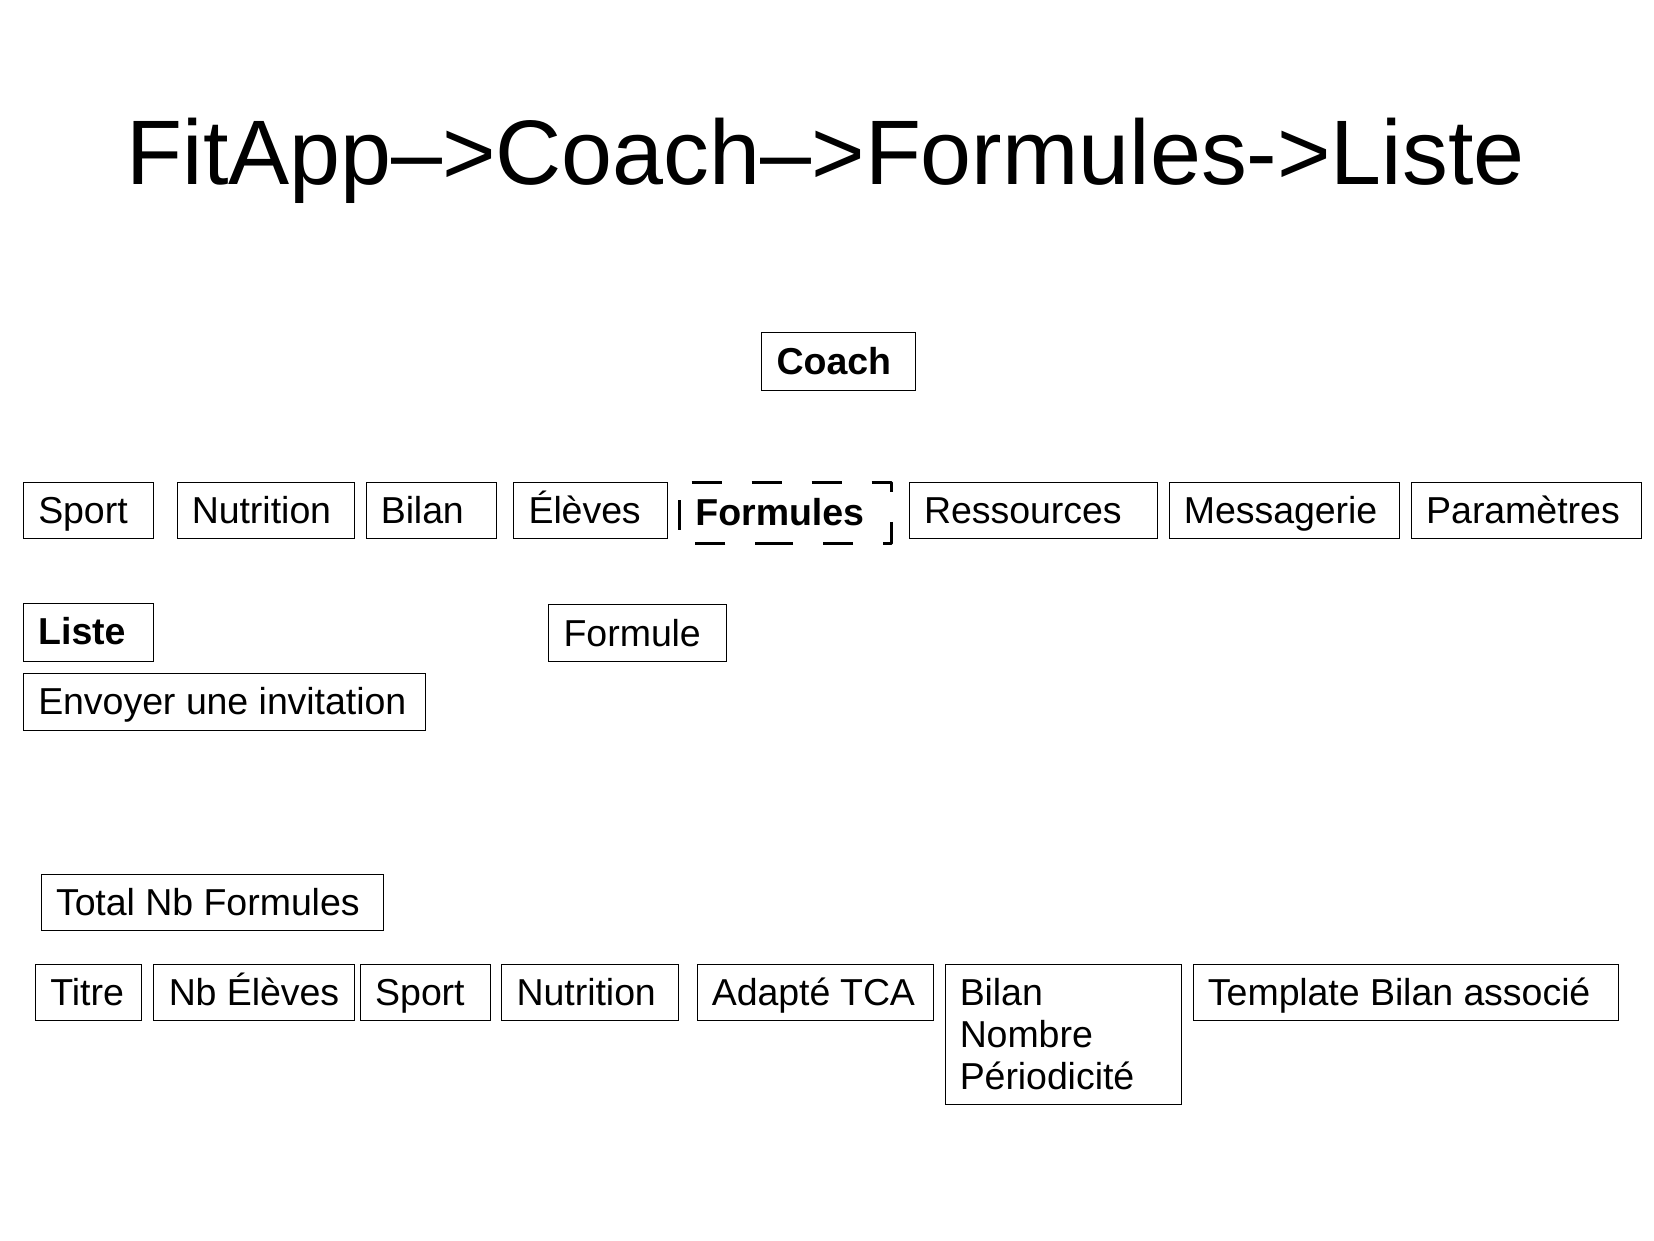

# FitApp–>Coach–>Formules->Liste
Coach
Sport
Nutrition
Bilan
Élèves
Formules
Ressources
Messagerie
Paramètres
Liste
Formule
Envoyer une invitation
Total Nb Formules
Titre
Nb Élèves
Sport
Nutrition
Adapté TCA
Bilan
Nombre
Périodicité
Template Bilan associé